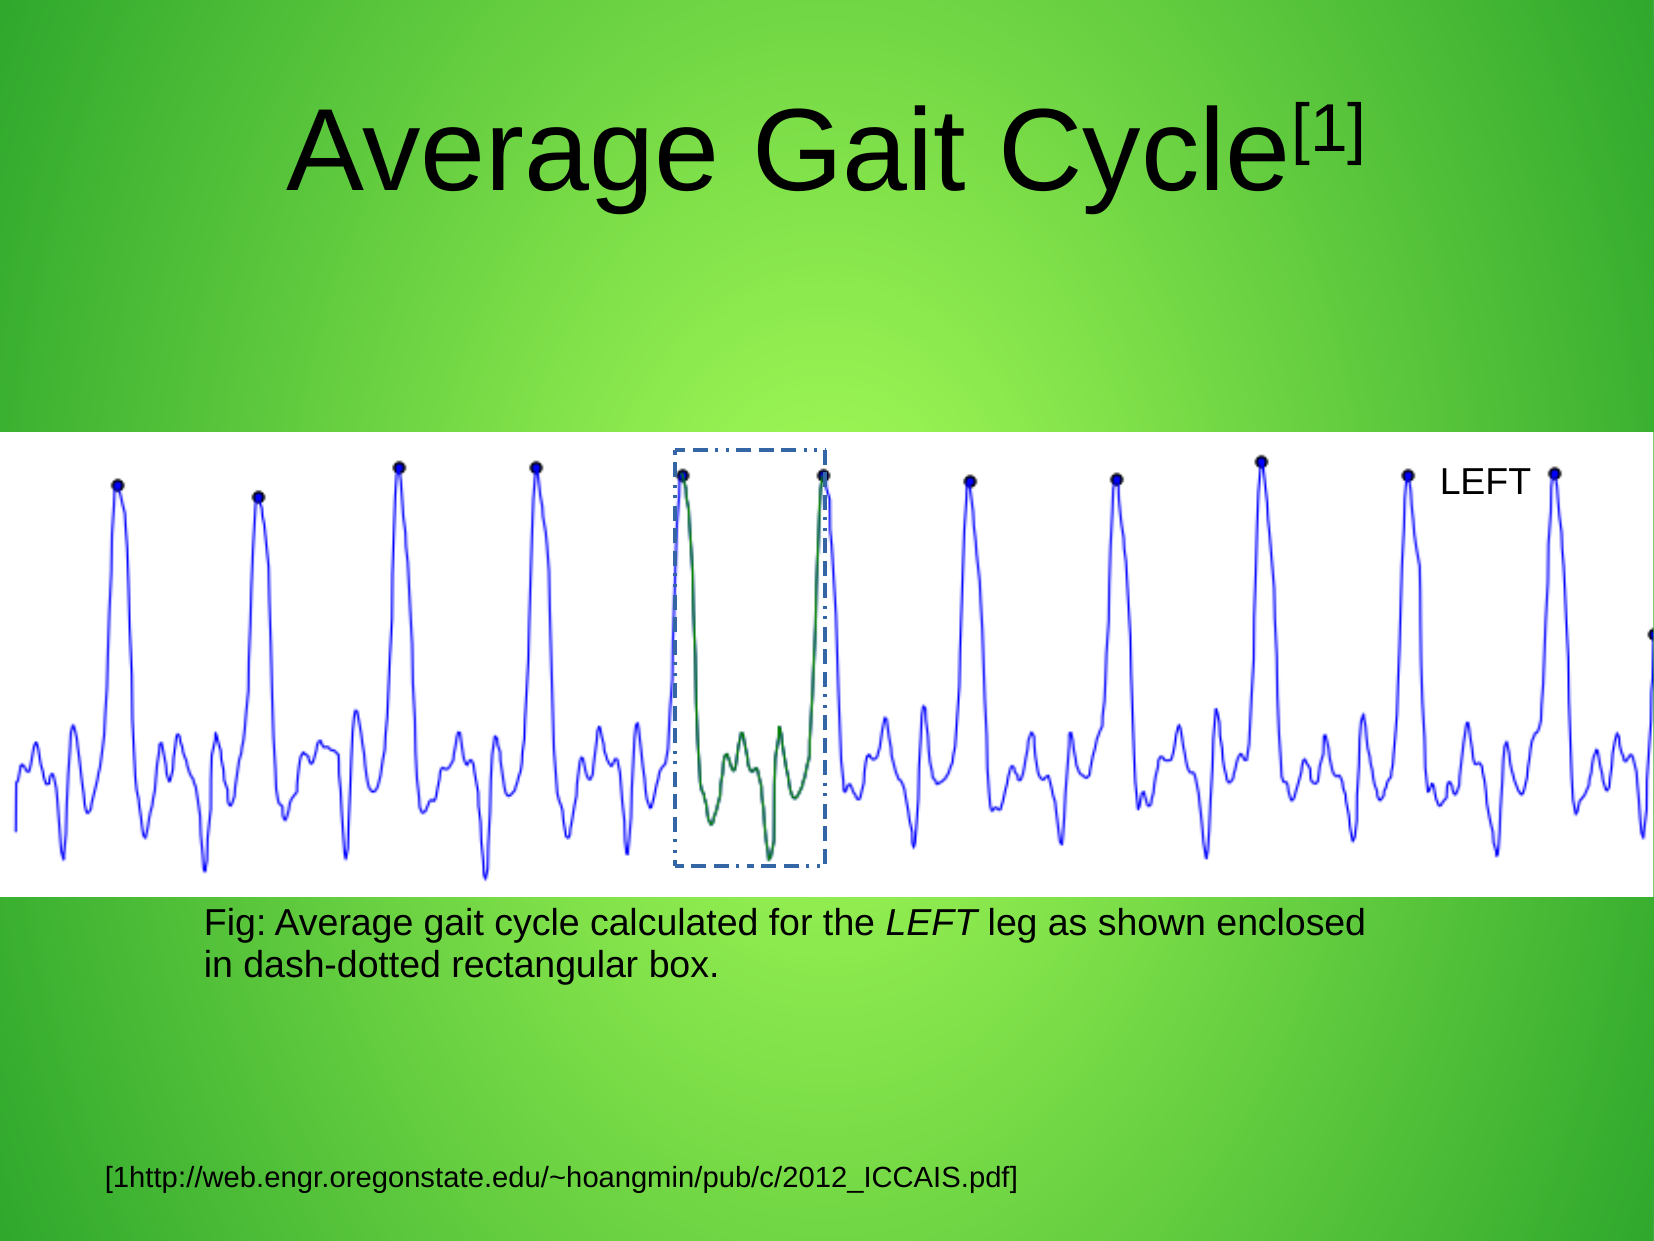

# Average Gait Cycle[1]
LEFT
Fig: Average gait cycle calculated for the LEFT leg as shown enclosed
in dash-dotted rectangular box.
[1http://web.engr.oregonstate.edu/~hoangmin/pub/c/2012_ICCAIS.pdf]